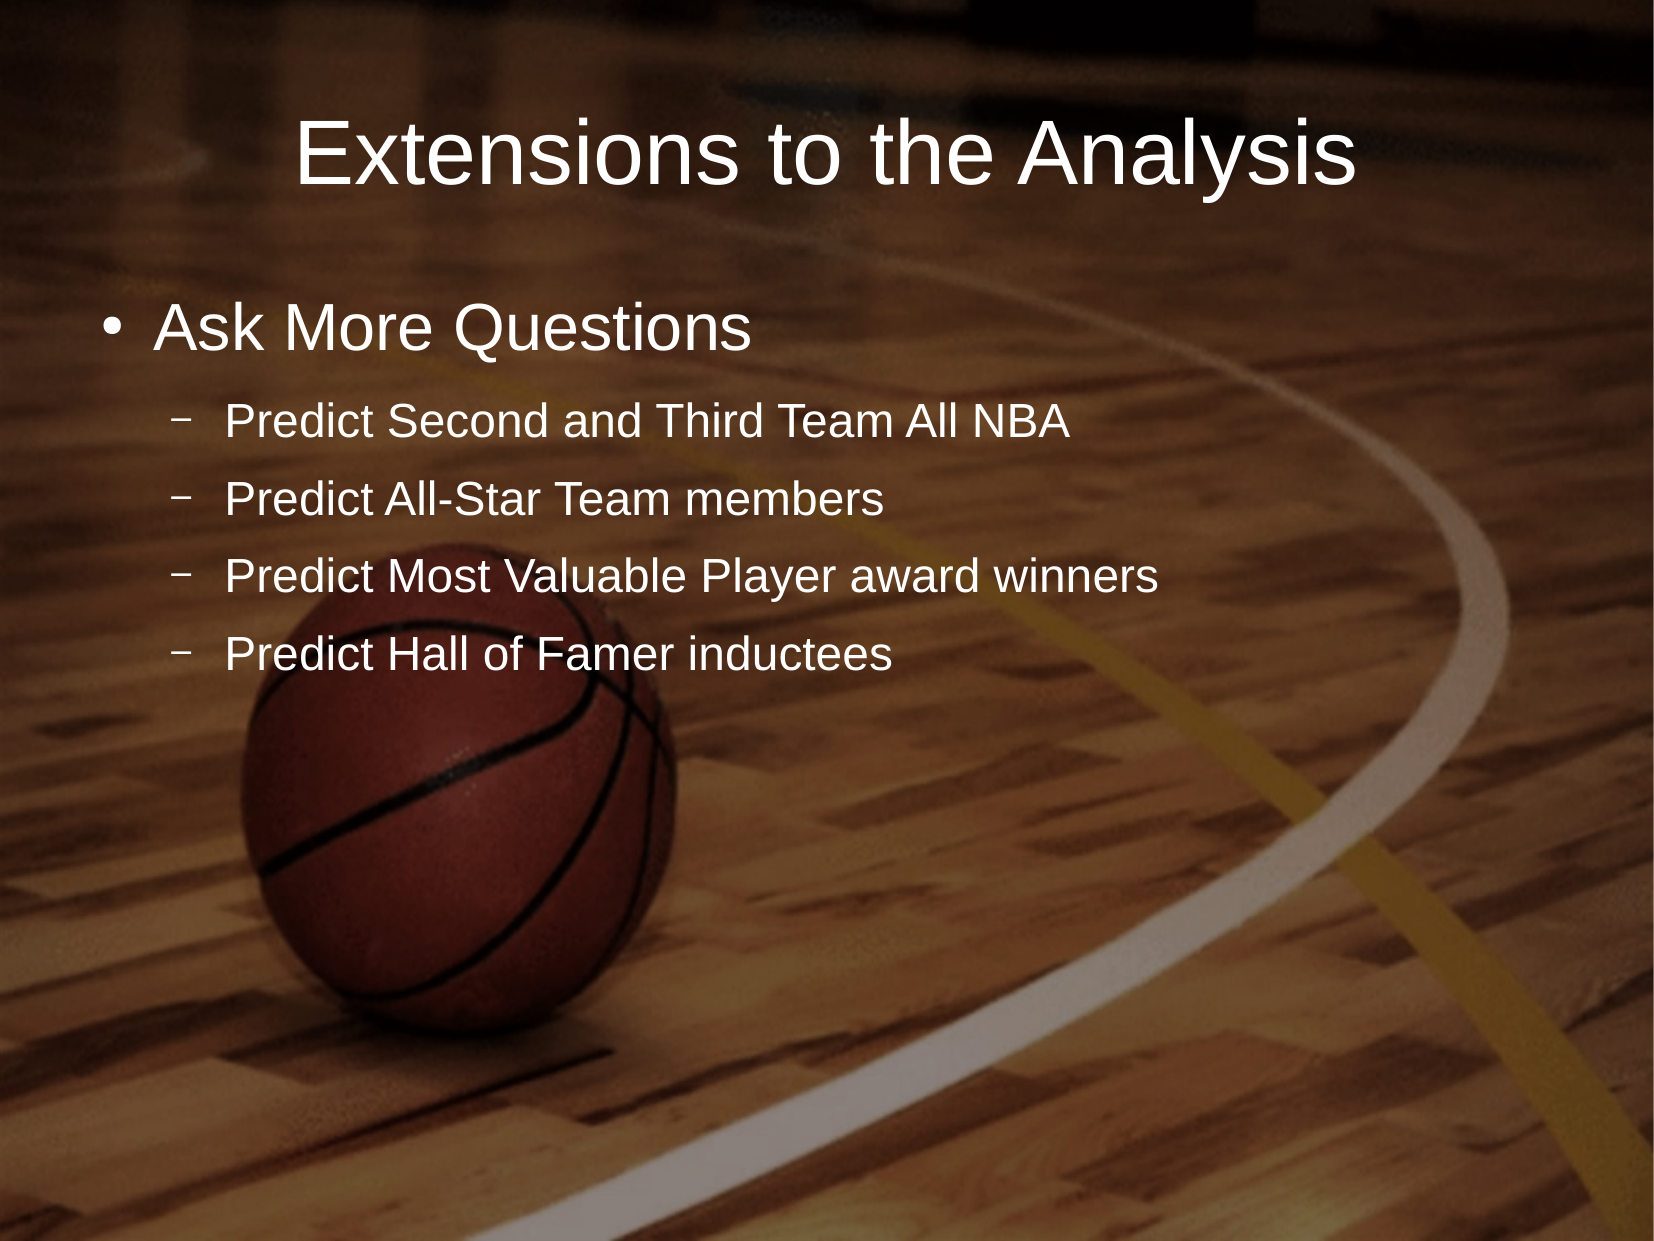

# Extensions to the Analysis
Ask More Questions
Predict Second and Third Team All NBA
Predict All-Star Team members
Predict Most Valuable Player award winners
Predict Hall of Famer inductees